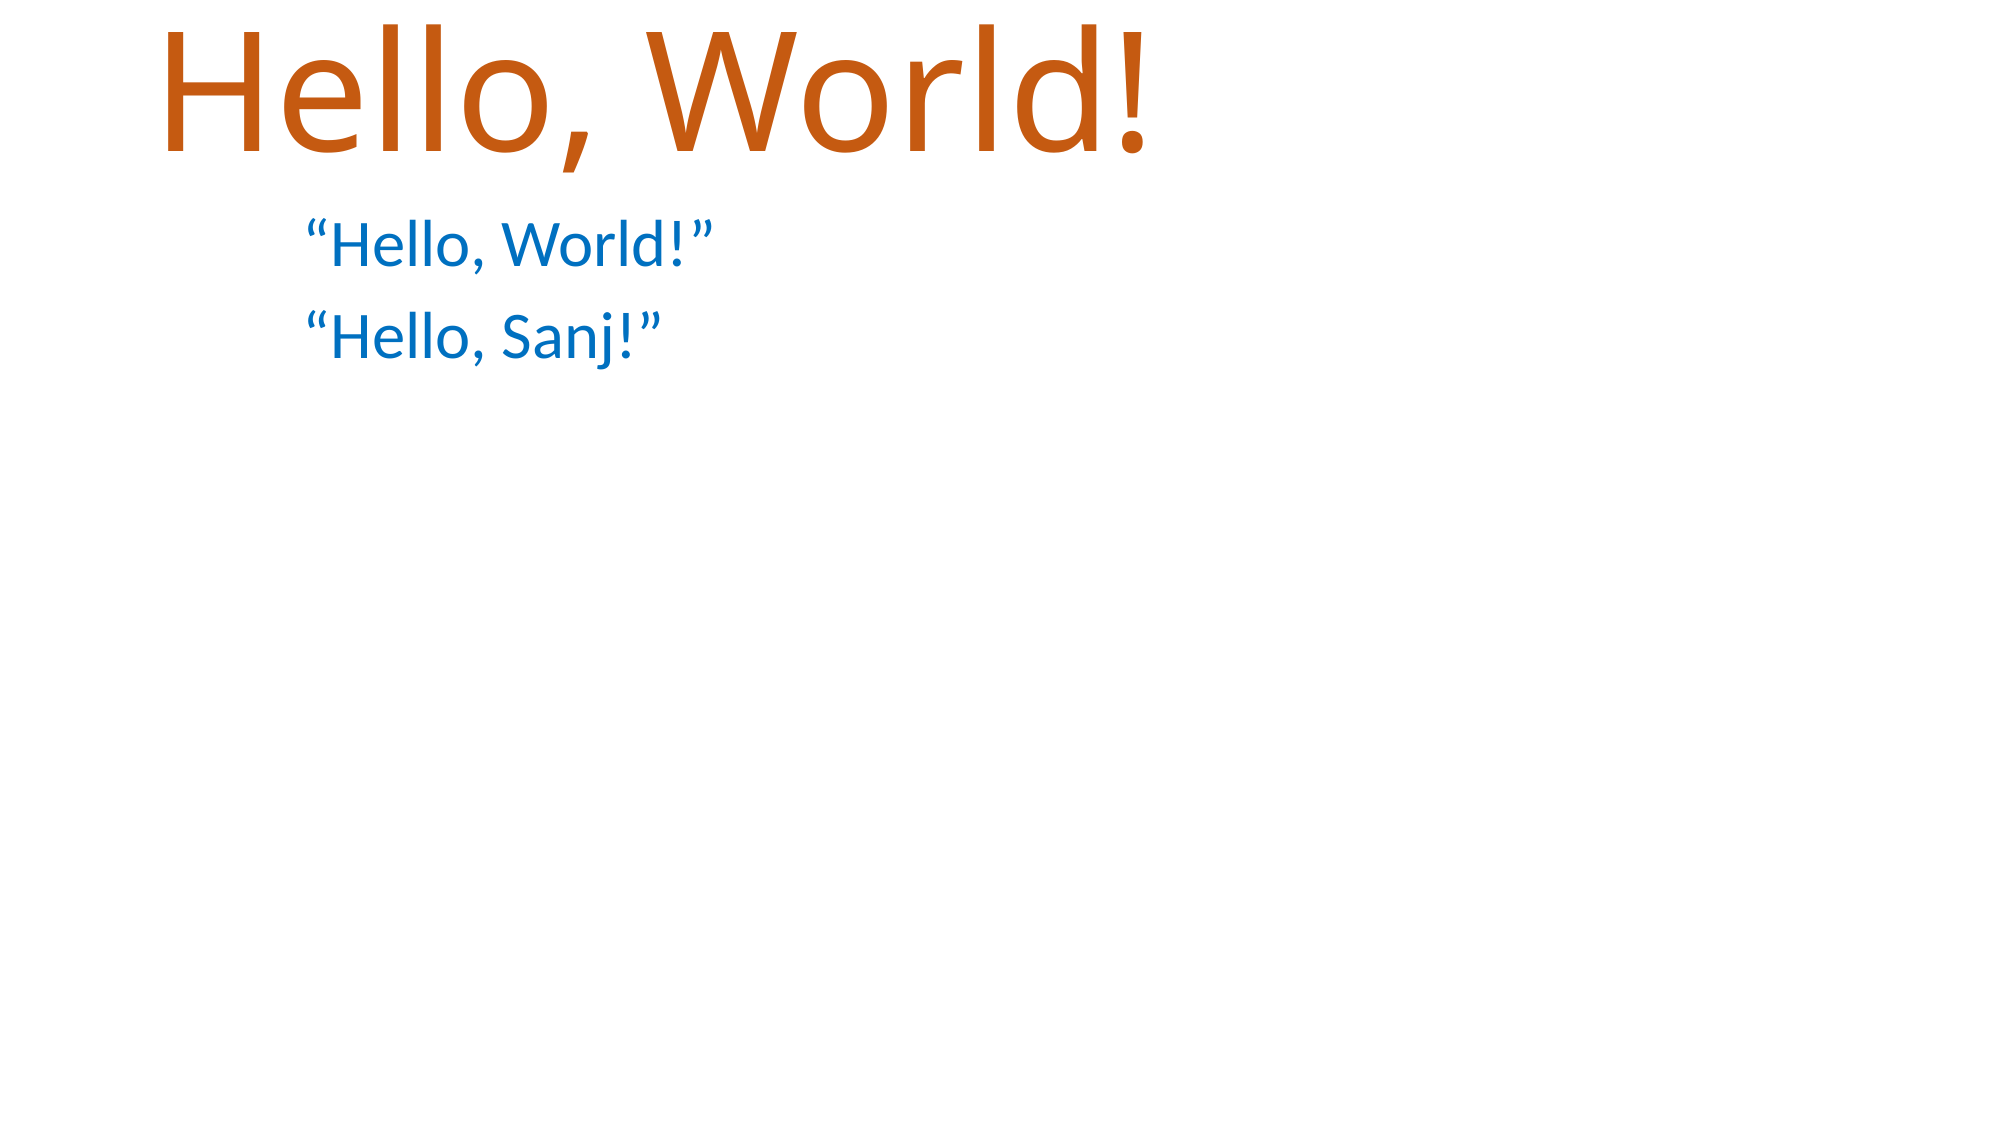

# Hello, World!
print(“Hello, World!”)
print(“Hello, Sanj!”)